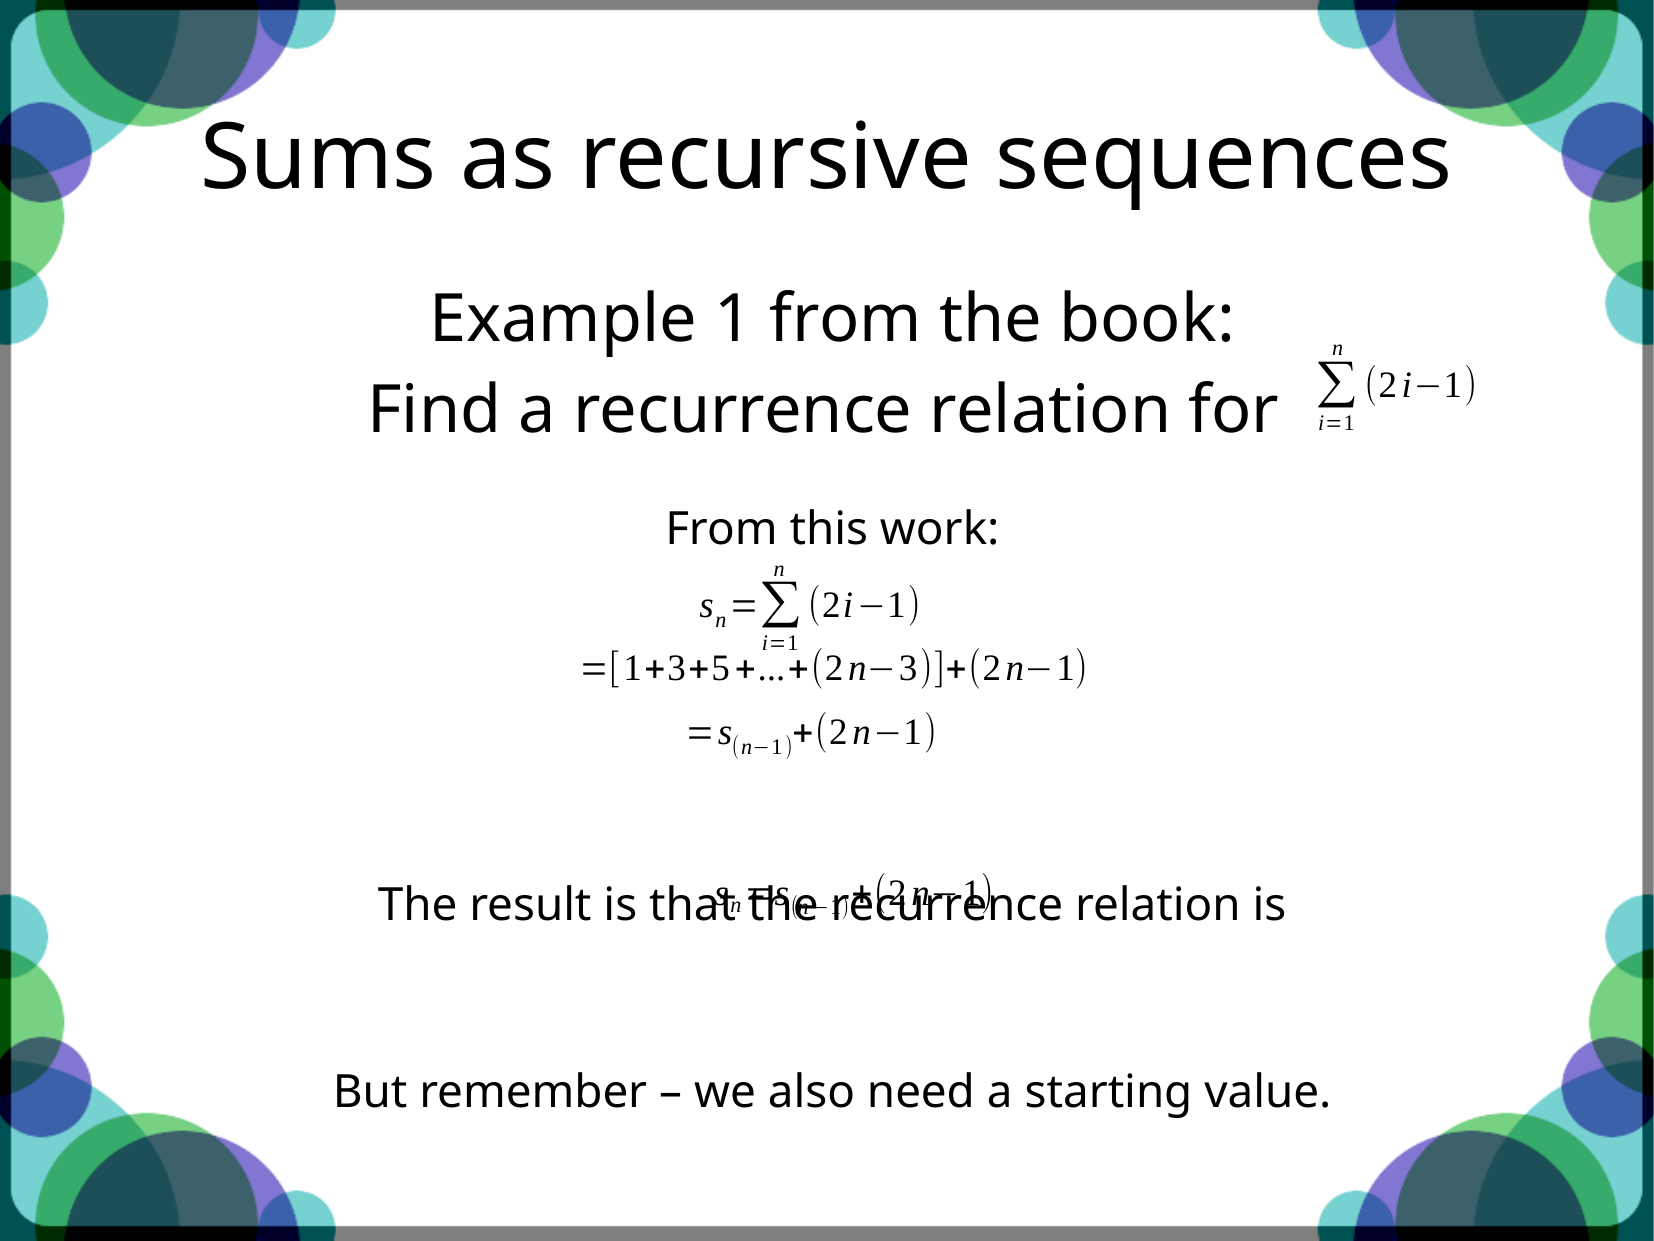

# Sums as recursive sequences
Example 1 from the book:
Find a recurrence relation for
From this work:
The result is that the recurrence relation is
But remember – we also need a starting value.